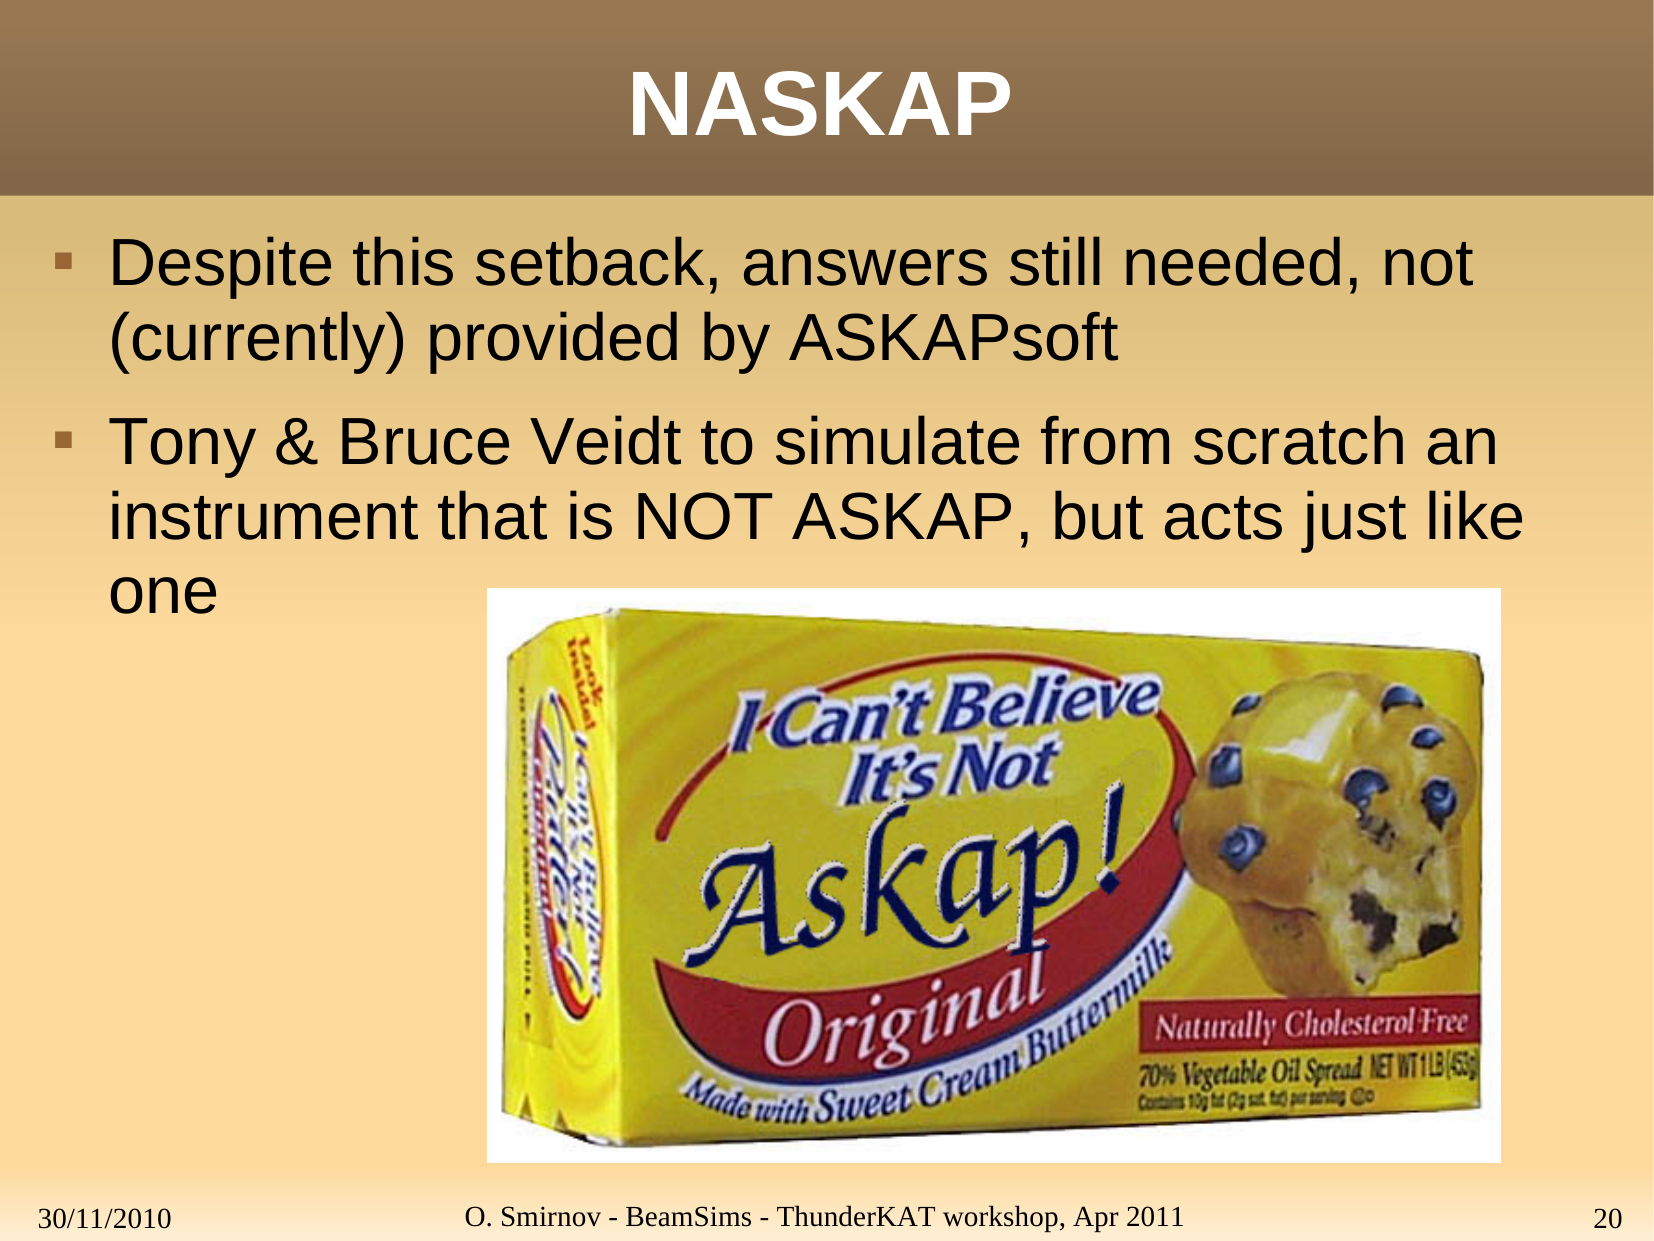

# NASKAP
Despite this setback, answers still needed, not (currently) provided by ASKAPsoft
Tony & Bruce Veidt to simulate from scratch an instrument that is NOT ASKAP, but acts just like one
O. Smirnov - BeamSims - ThunderKAT workshop, Apr 2011
30/11/2010
20